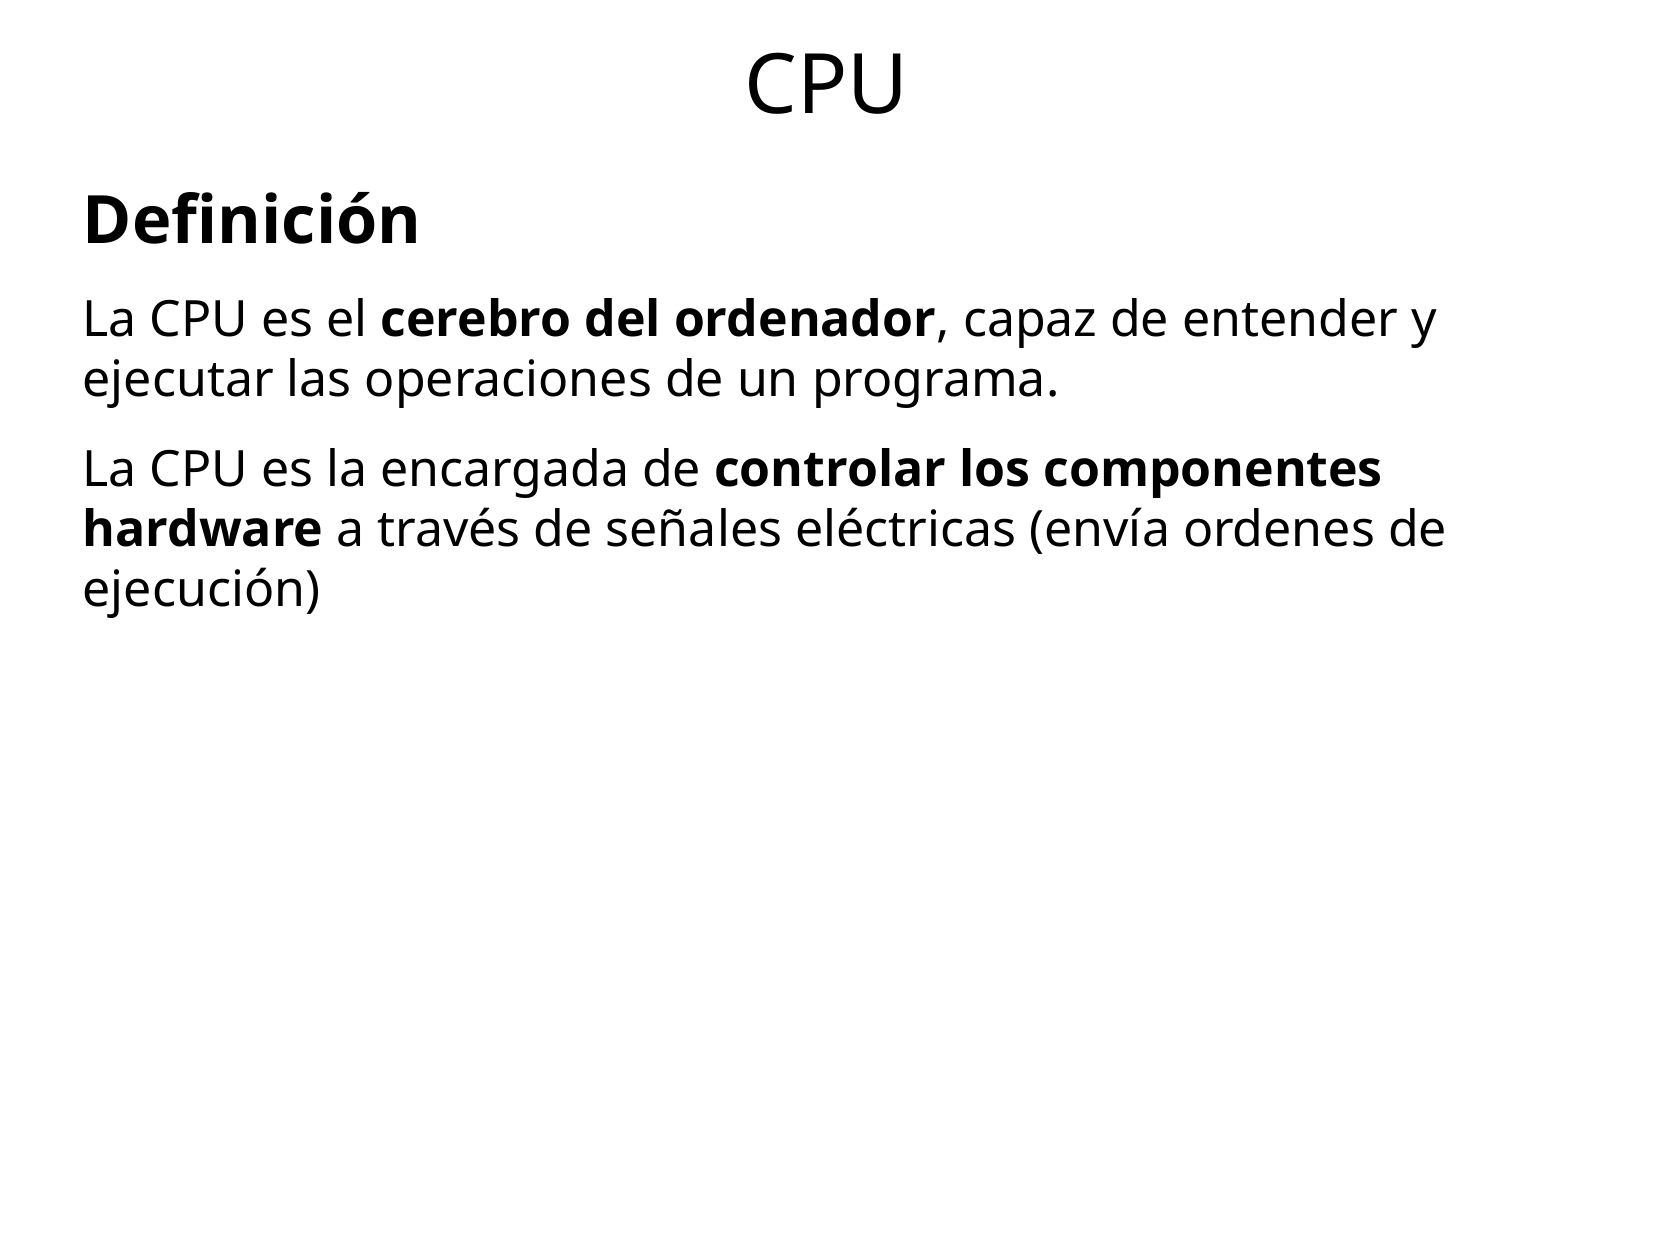

CPU
# Definición
La CPU es el cerebro del ordenador, capaz de entender y ejecutar las operaciones de un programa.
La CPU es la encargada de controlar los componentes hardware a través de señales eléctricas (envía ordenes de ejecución)